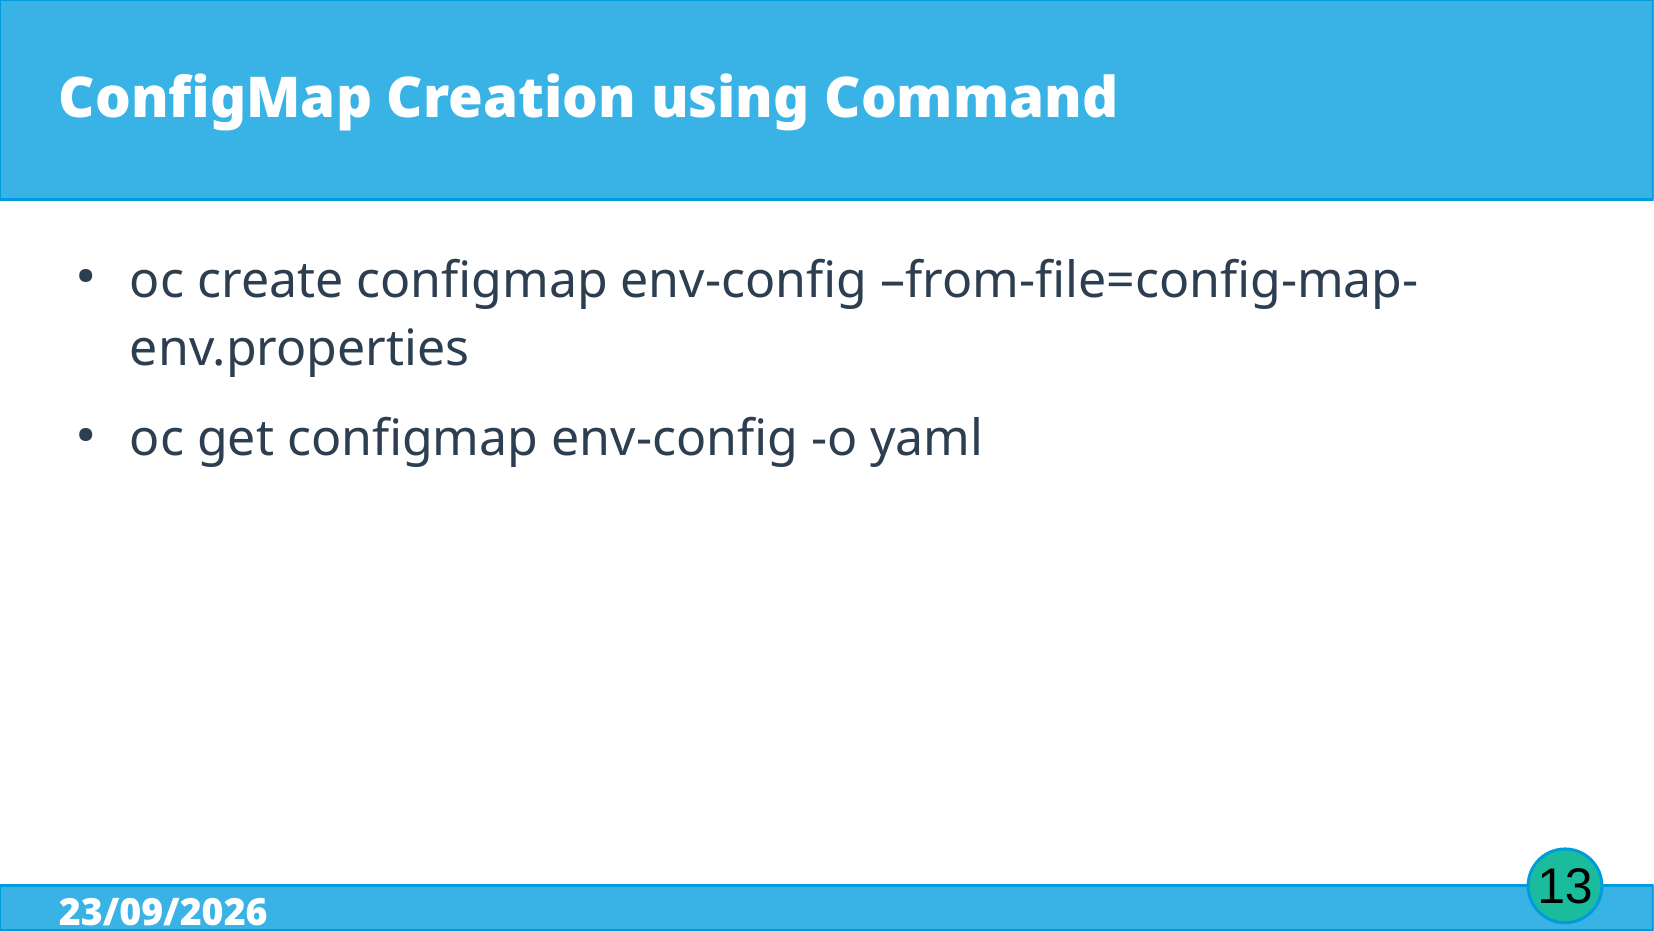

# ConfigMap Creation using Command
oc create configmap env-config –from-file=config-map-env.properties
oc get configmap env-config -o yaml